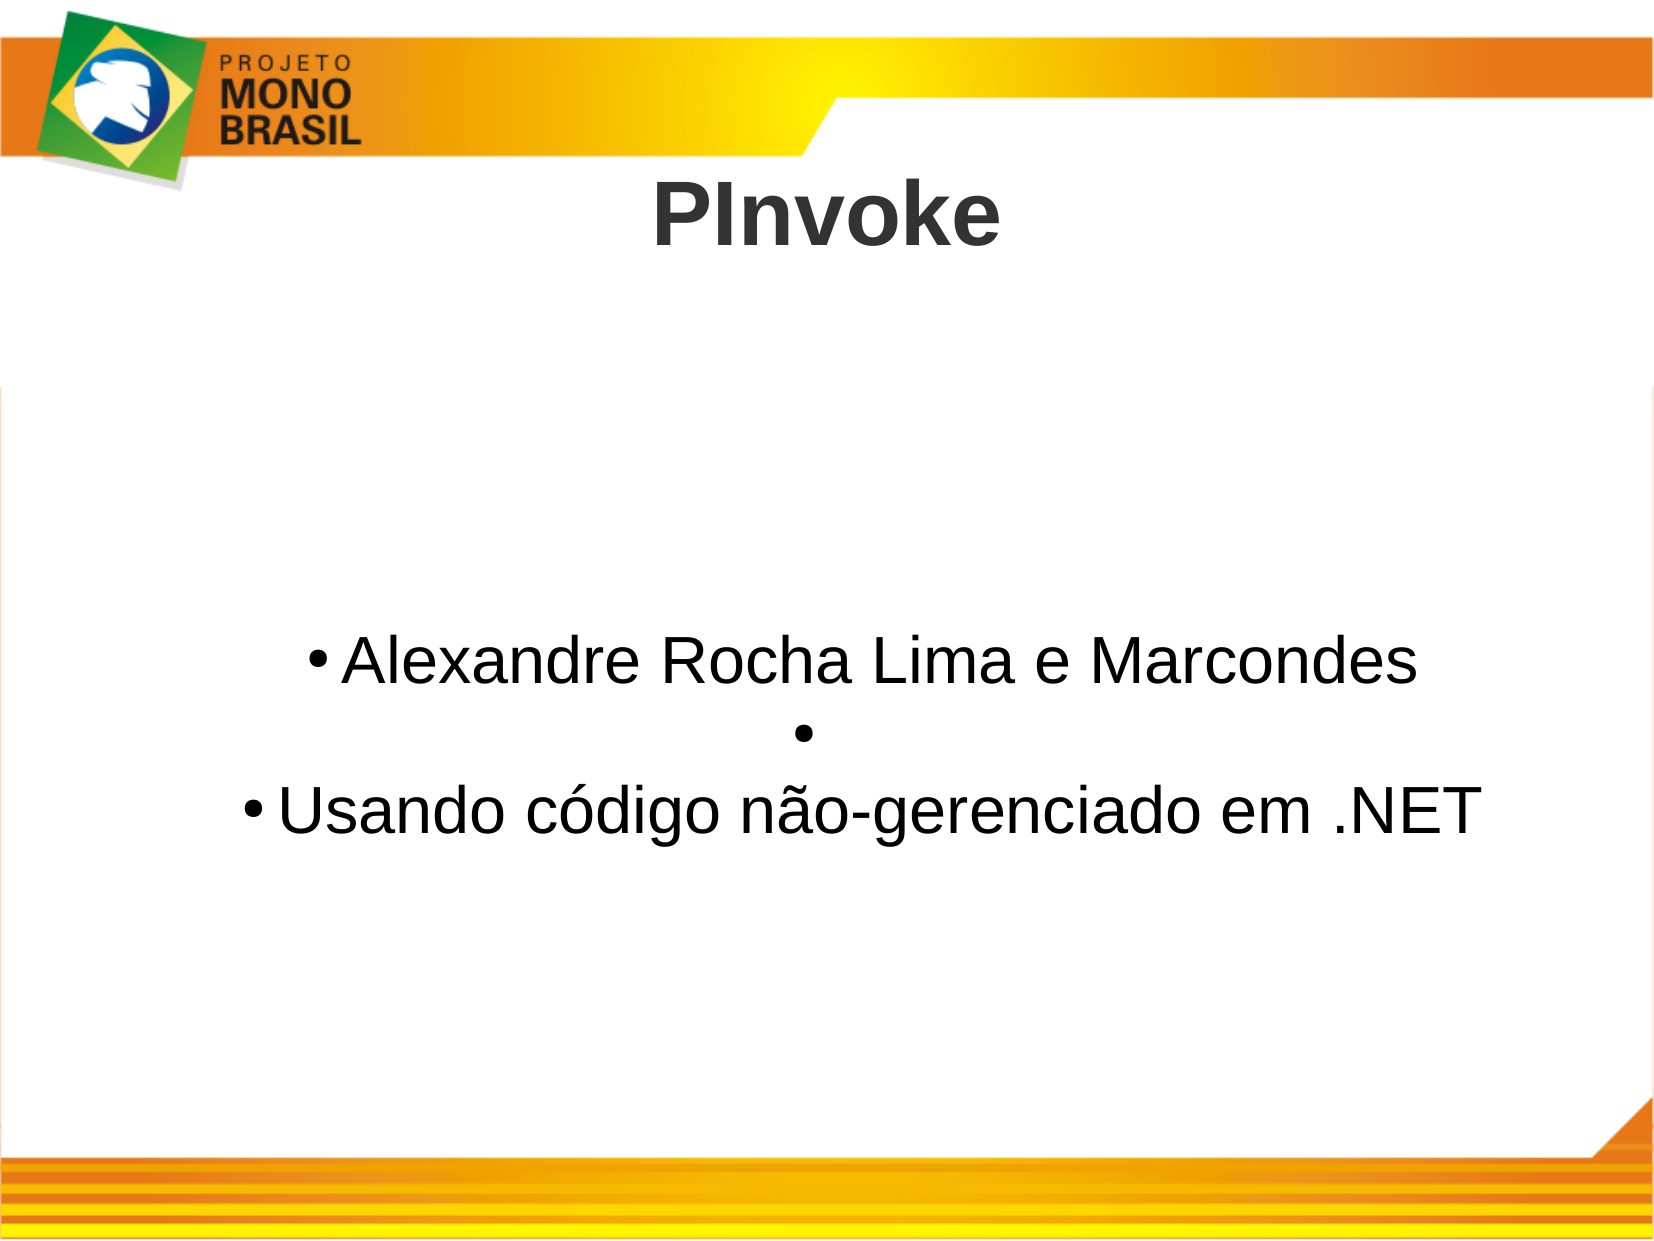

# PInvoke
Alexandre Rocha Lima e Marcondes
Usando código não-gerenciado em .NET